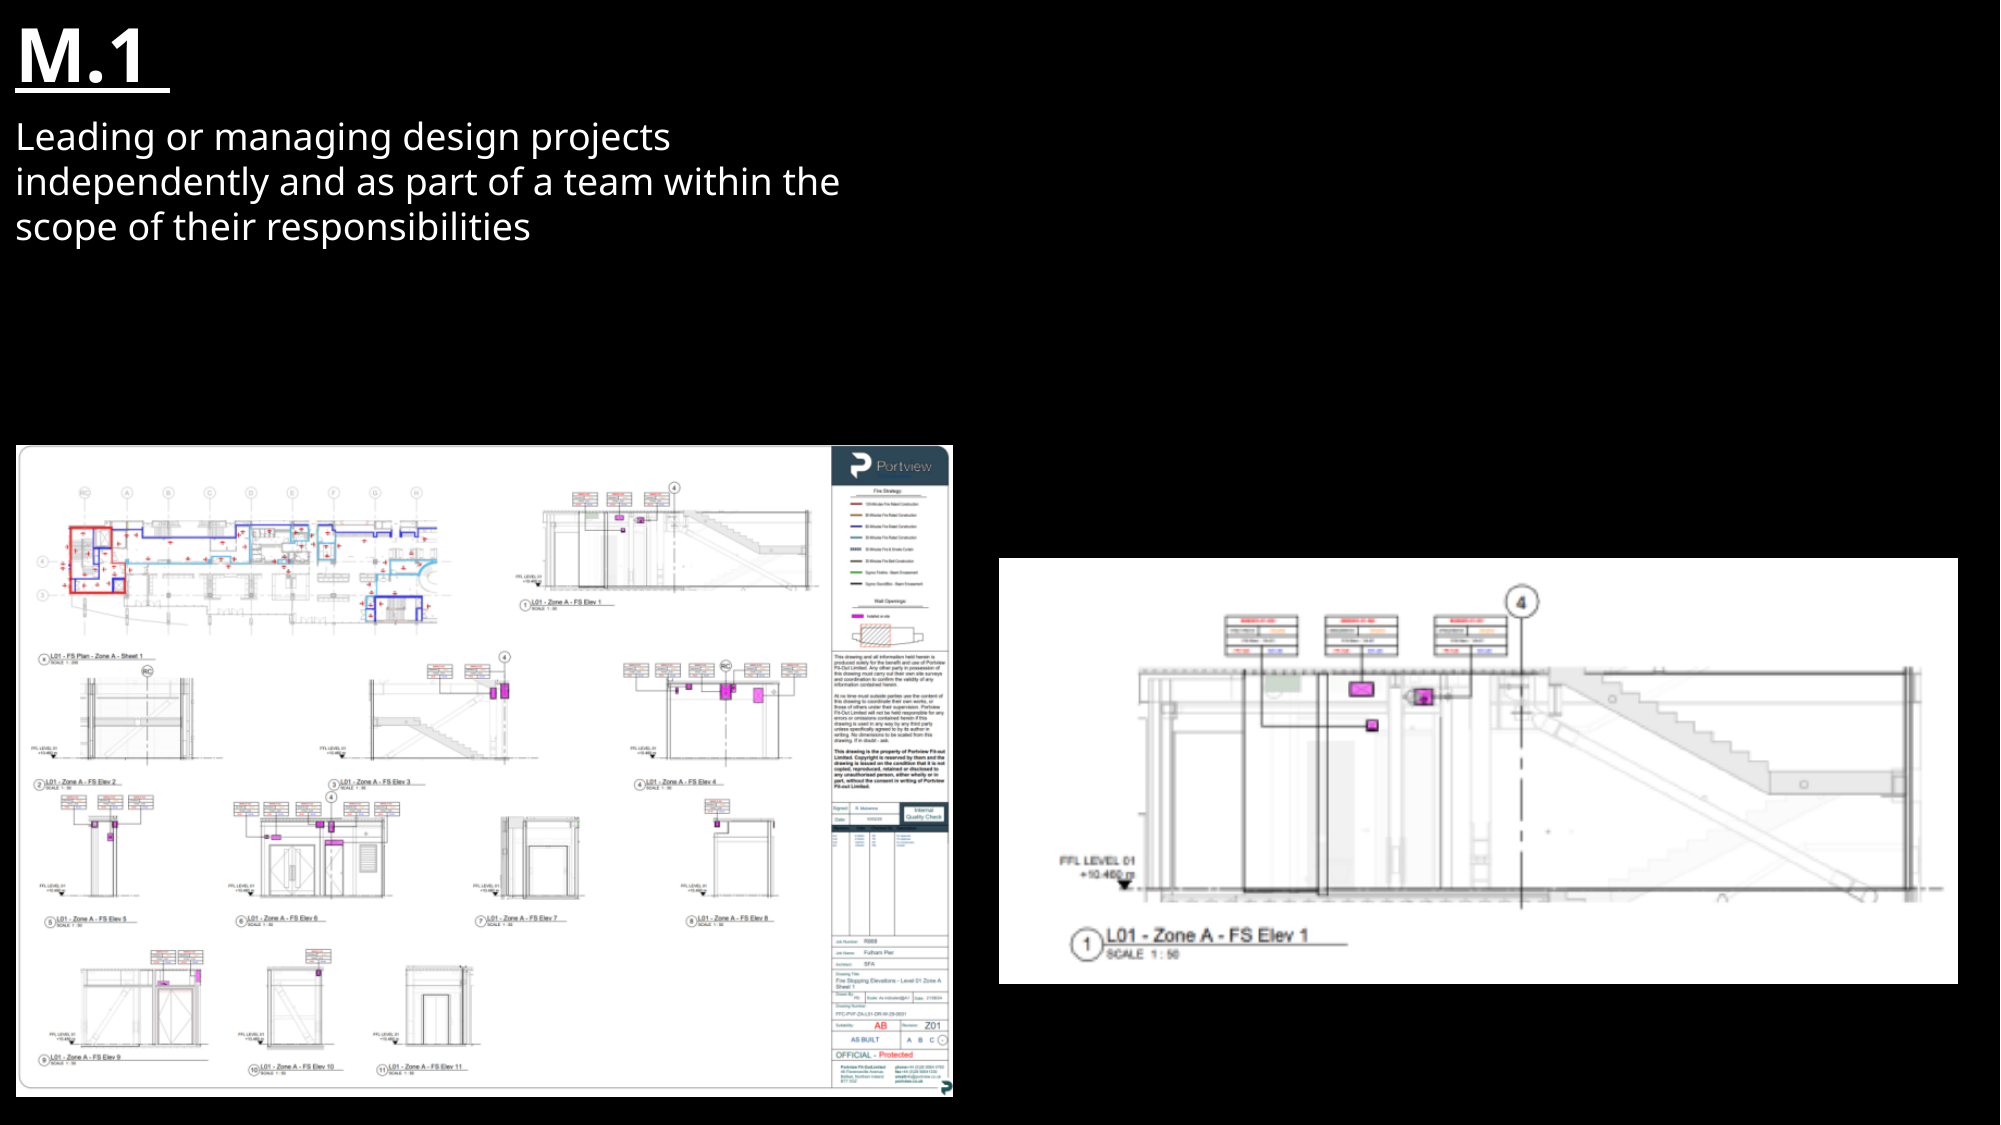

M.1
Leading or managing design projects independently and as part of a team within the scope of their responsibilities